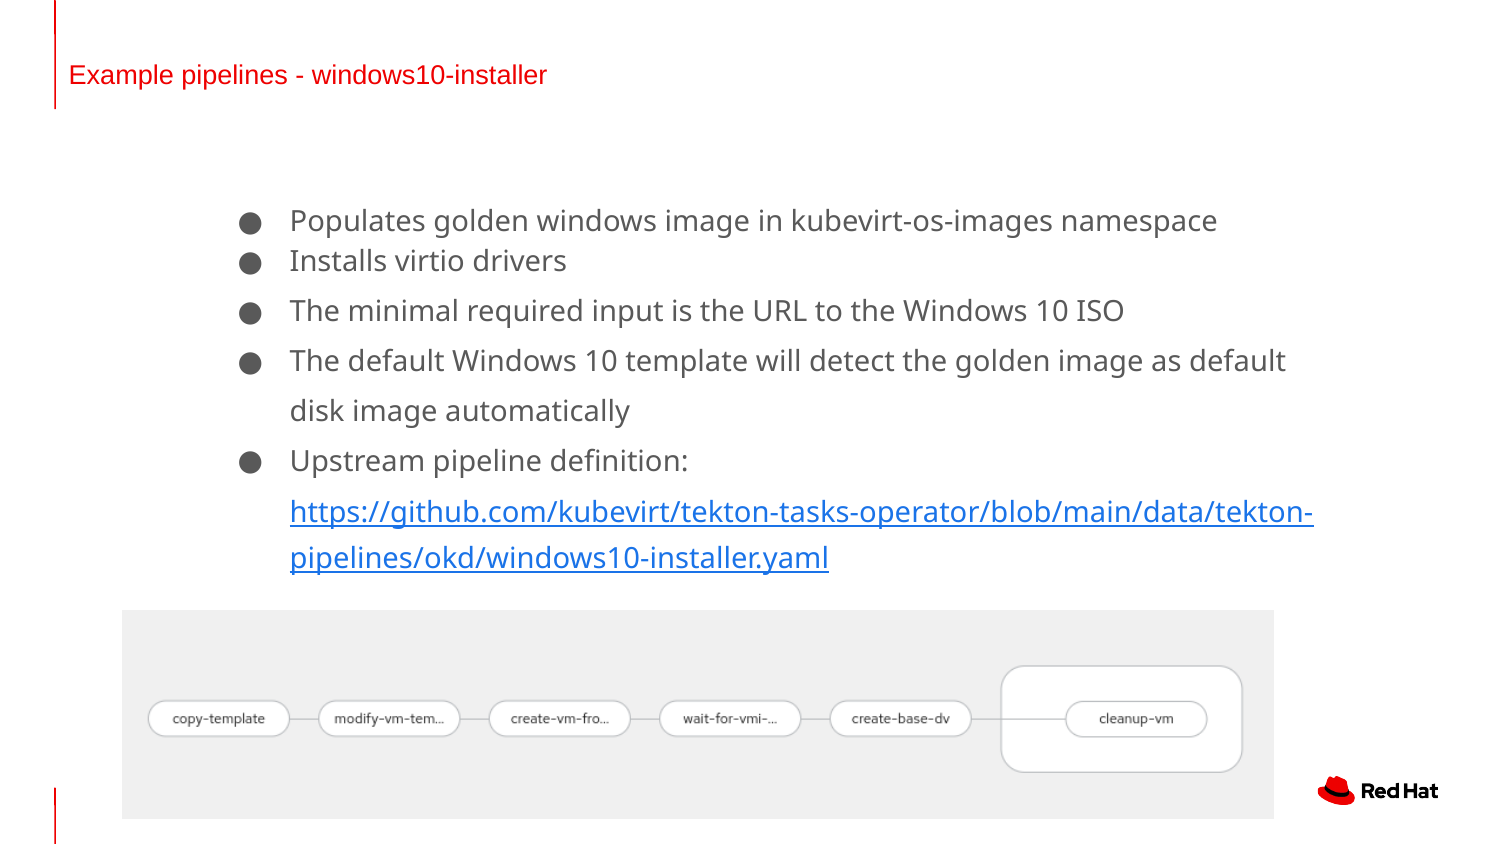

Example pipelines - windows10-installer
Populates golden windows image in kubevirt-os-images namespace
Installs virtio drivers
The minimal required input is the URL to the Windows 10 ISO
The default Windows 10 template will detect the golden image as default disk image automatically
Upstream pipeline definition: https://github.com/kubevirt/tekton-tasks-operator/blob/main/data/tekton-pipelines/okd/windows10-installer.yaml
#